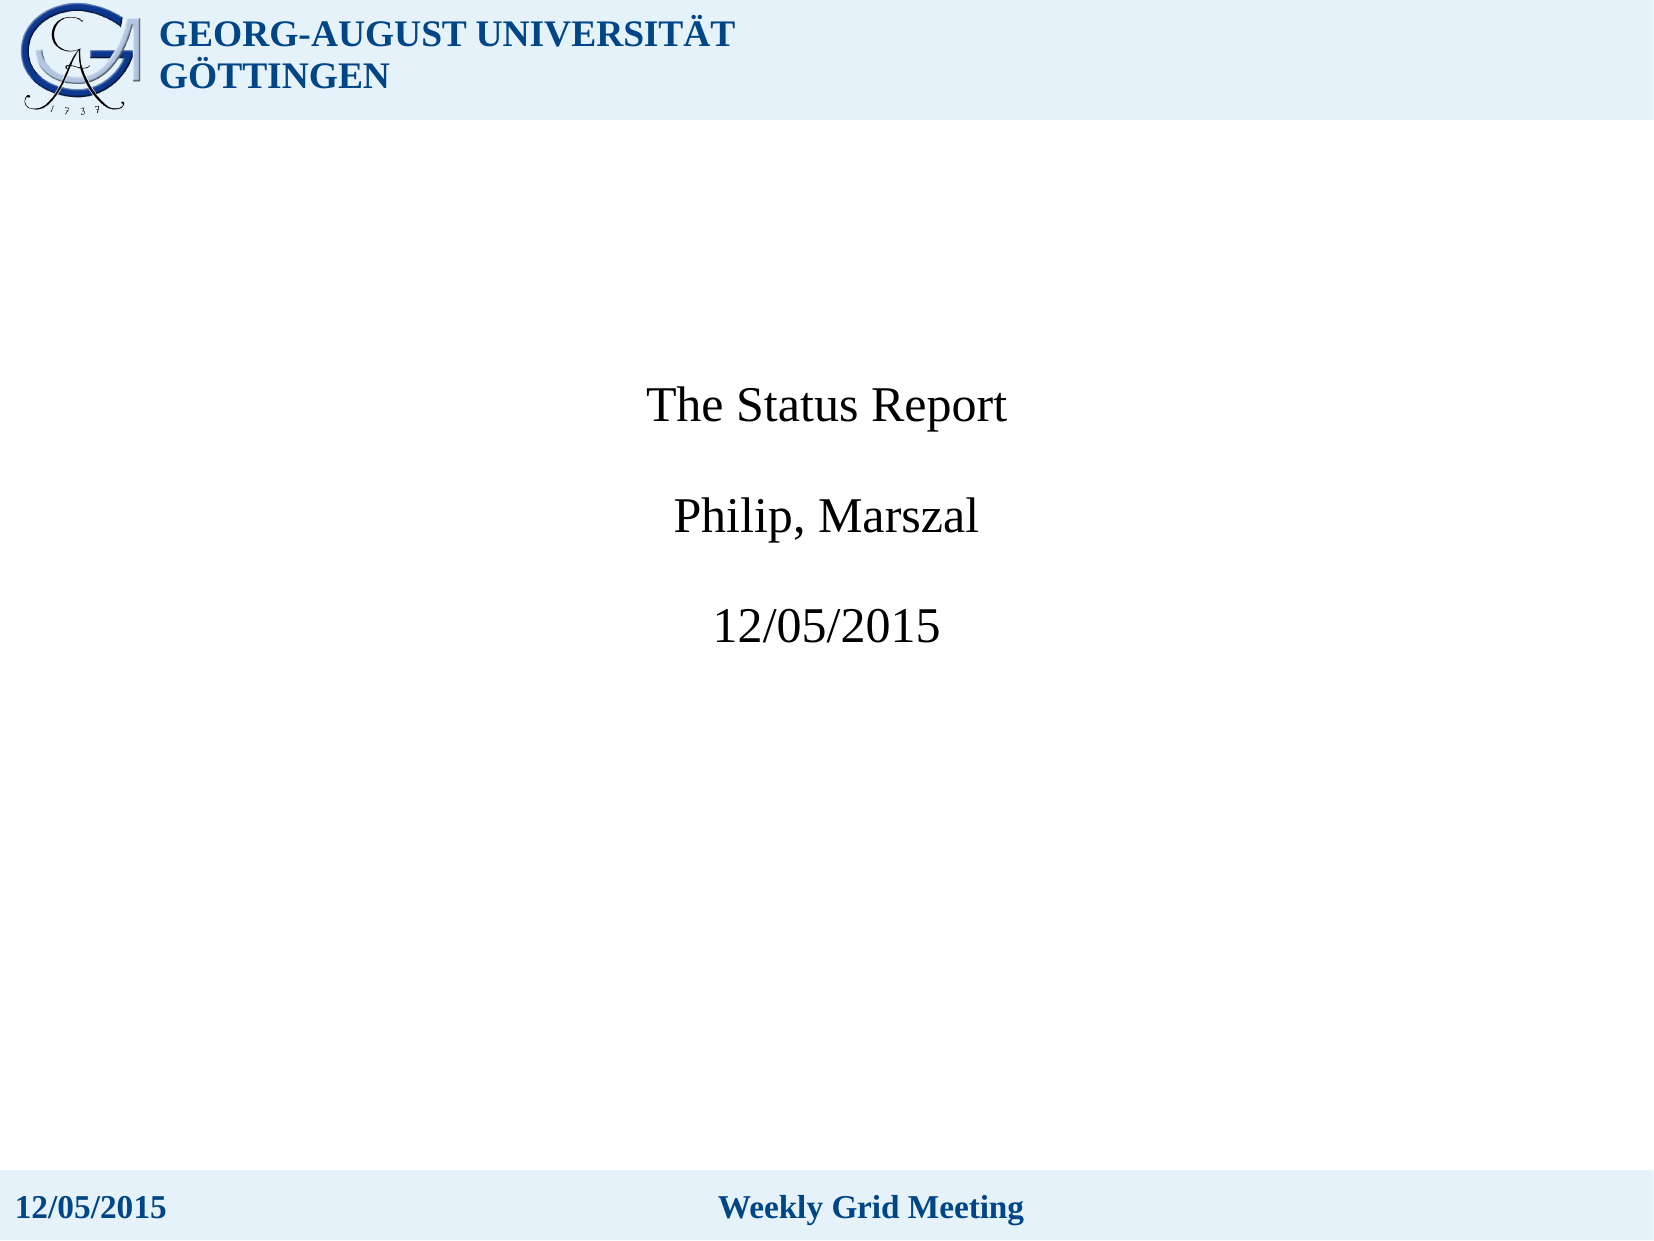

GEORG-AUGUST UNIVERSITÄT GÖTTINGEN
The Status Report
Philip, Marszal
12/05/2015
12/05/2015
Weekly Grid Meeting